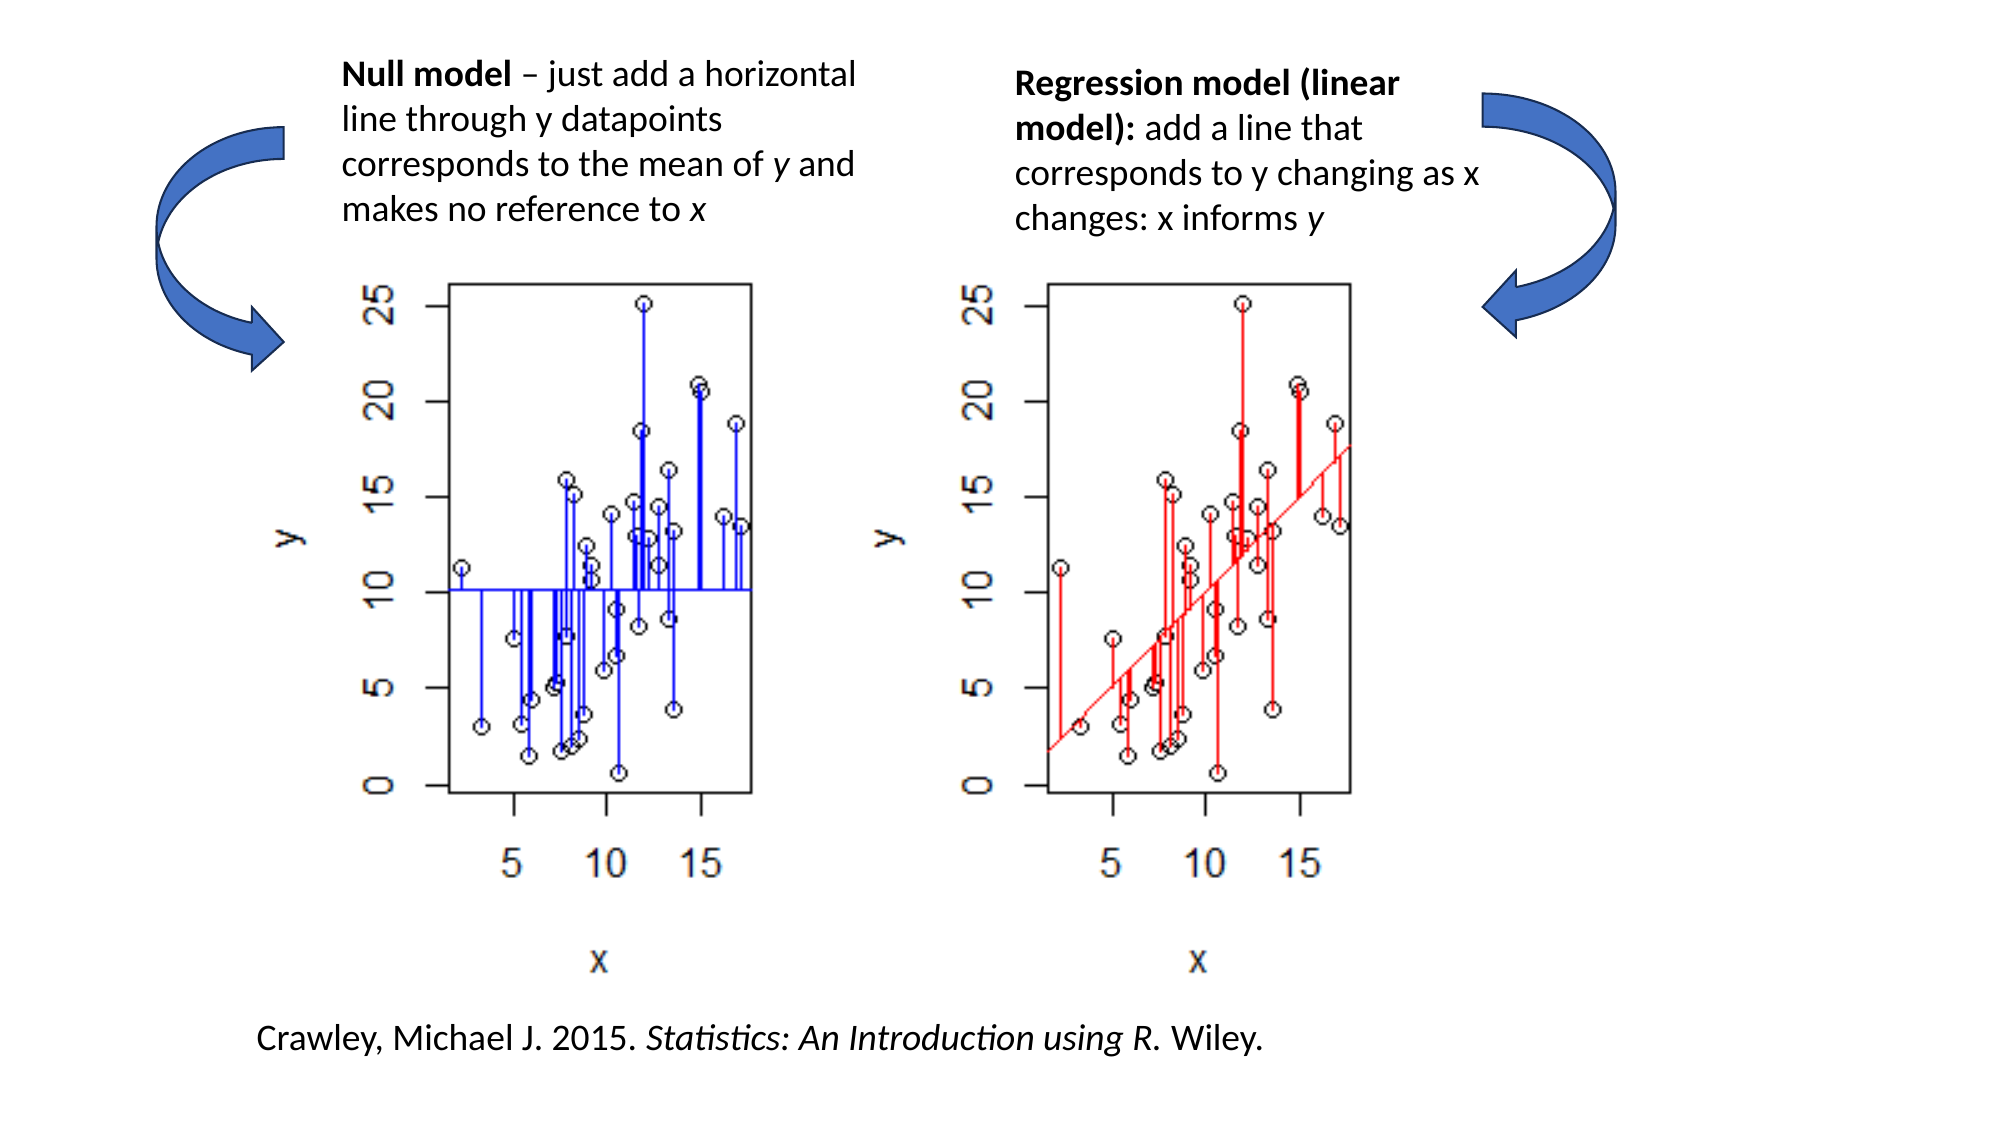

Null model – just add a horizontal line through y datapoints
corresponds to the mean of y and makes no reference to x
Regression model (linear model): add a line that corresponds to y changing as x changes: x informs y
Crawley, Michael J. 2015. Statistics: An Introduction using R. Wiley.